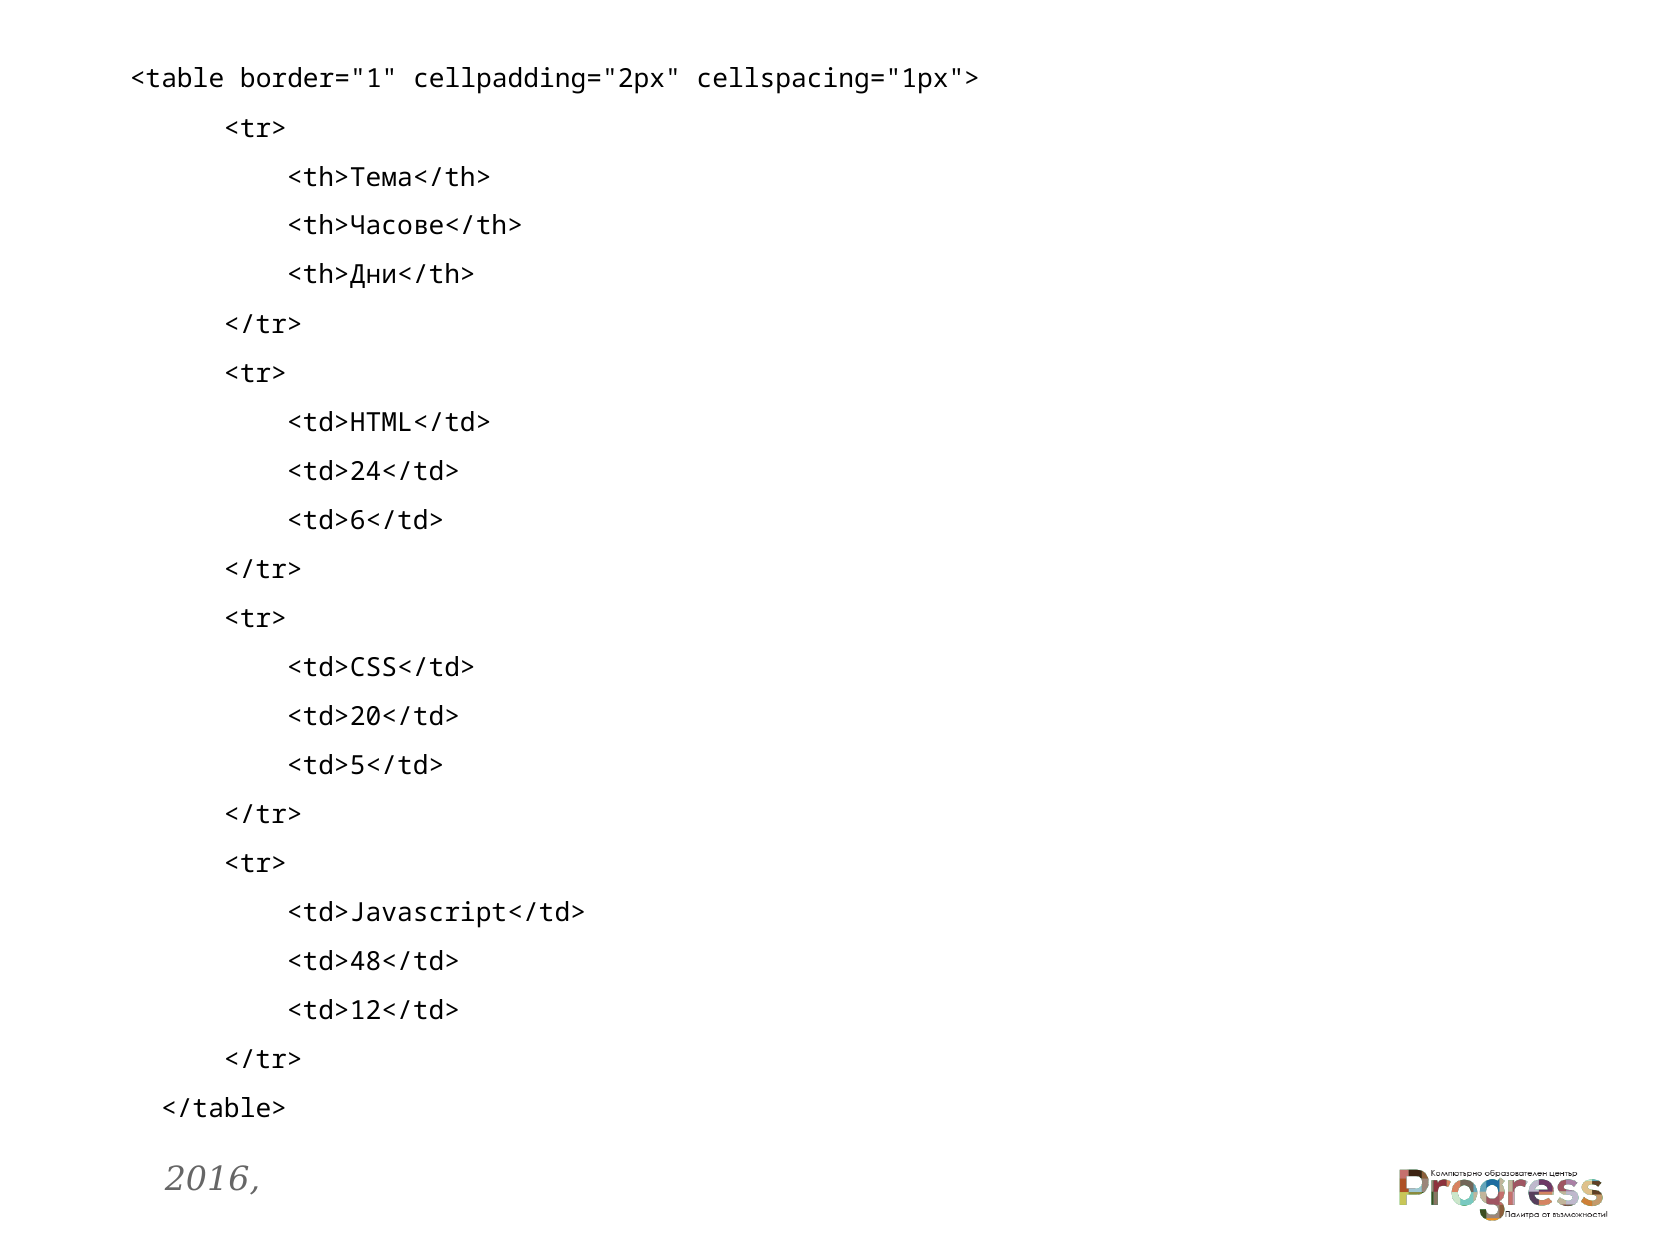

# <table border="1" cellpadding="2px" cellspacing="1px">
 <tr>
 <th>Тема</th>
 <th>Часове</th>
 <th>Дни</th>
 </tr>
 <tr>
 <td>HTML</td>
 <td>24</td>
 <td>6</td>
 </tr>
 <tr>
 <td>CSS</td>
 <td>20</td>
 <td>5</td>
 </tr>
 <tr>
 <td>Javascript</td>
 <td>48</td>
 <td>12</td>
 </tr>
 </table>
2016,